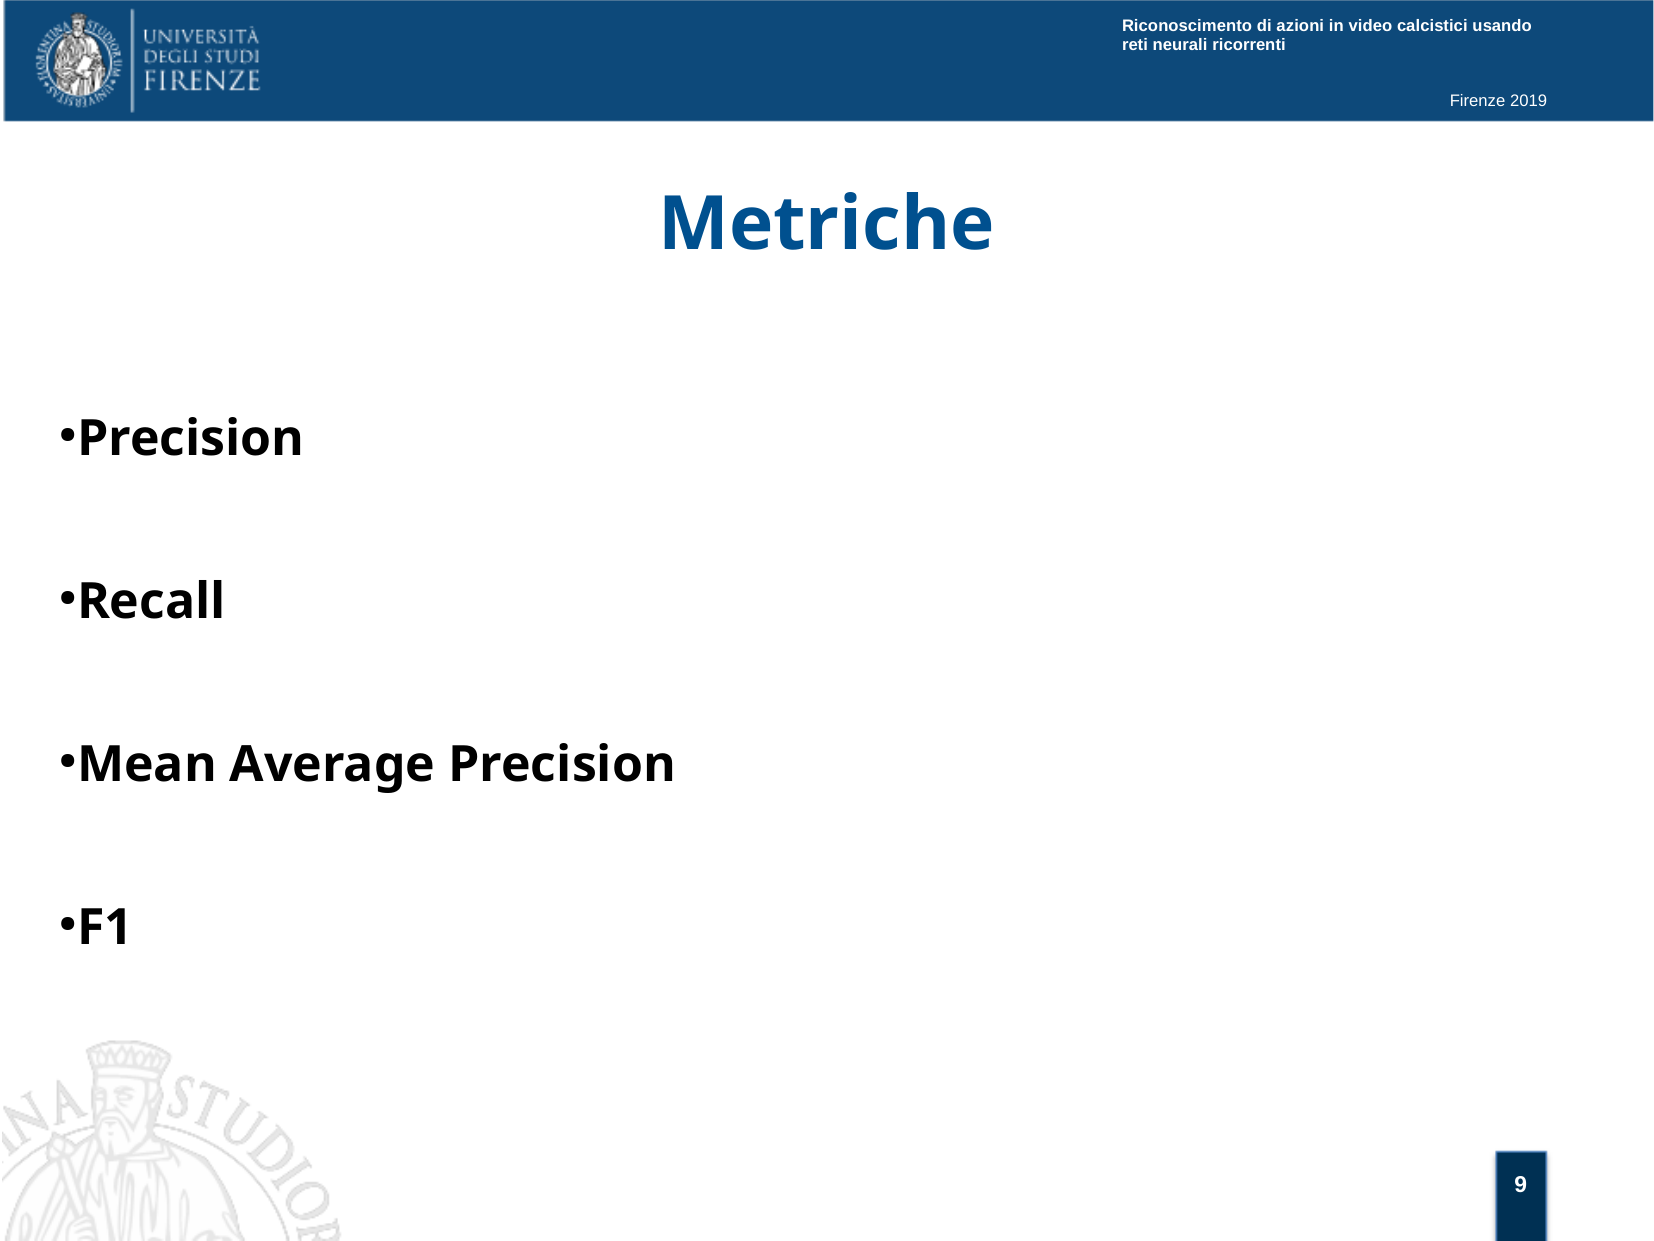

Riconoscimento di azioni in video calcistici usando reti neurali ricorrenti
Firenze 2019
Metriche
Precision
Recall
Mean Average Precision
F1
9